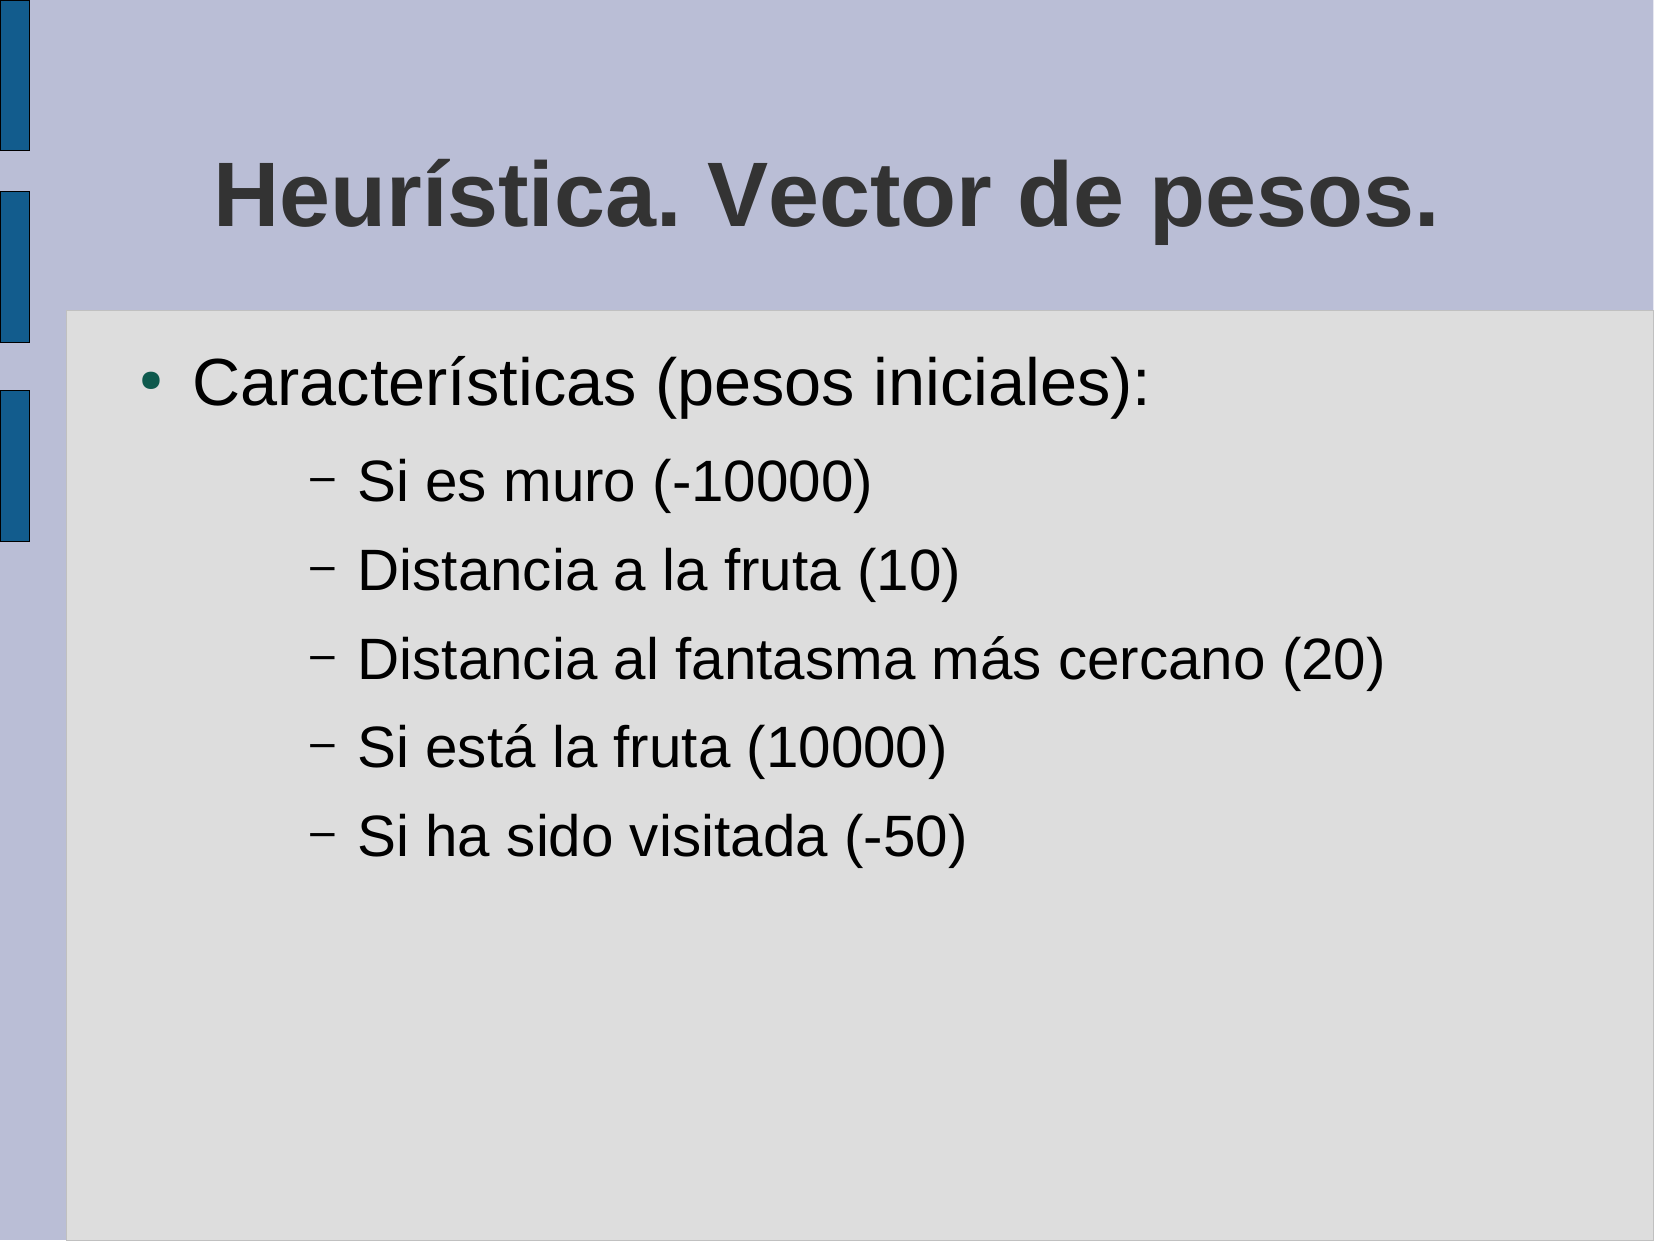

# Heurística. Vector de pesos.
Características (pesos iniciales):
Si es muro (-10000)
Distancia a la fruta (10)
Distancia al fantasma más cercano (20)
Si está la fruta (10000)
Si ha sido visitada (-50)